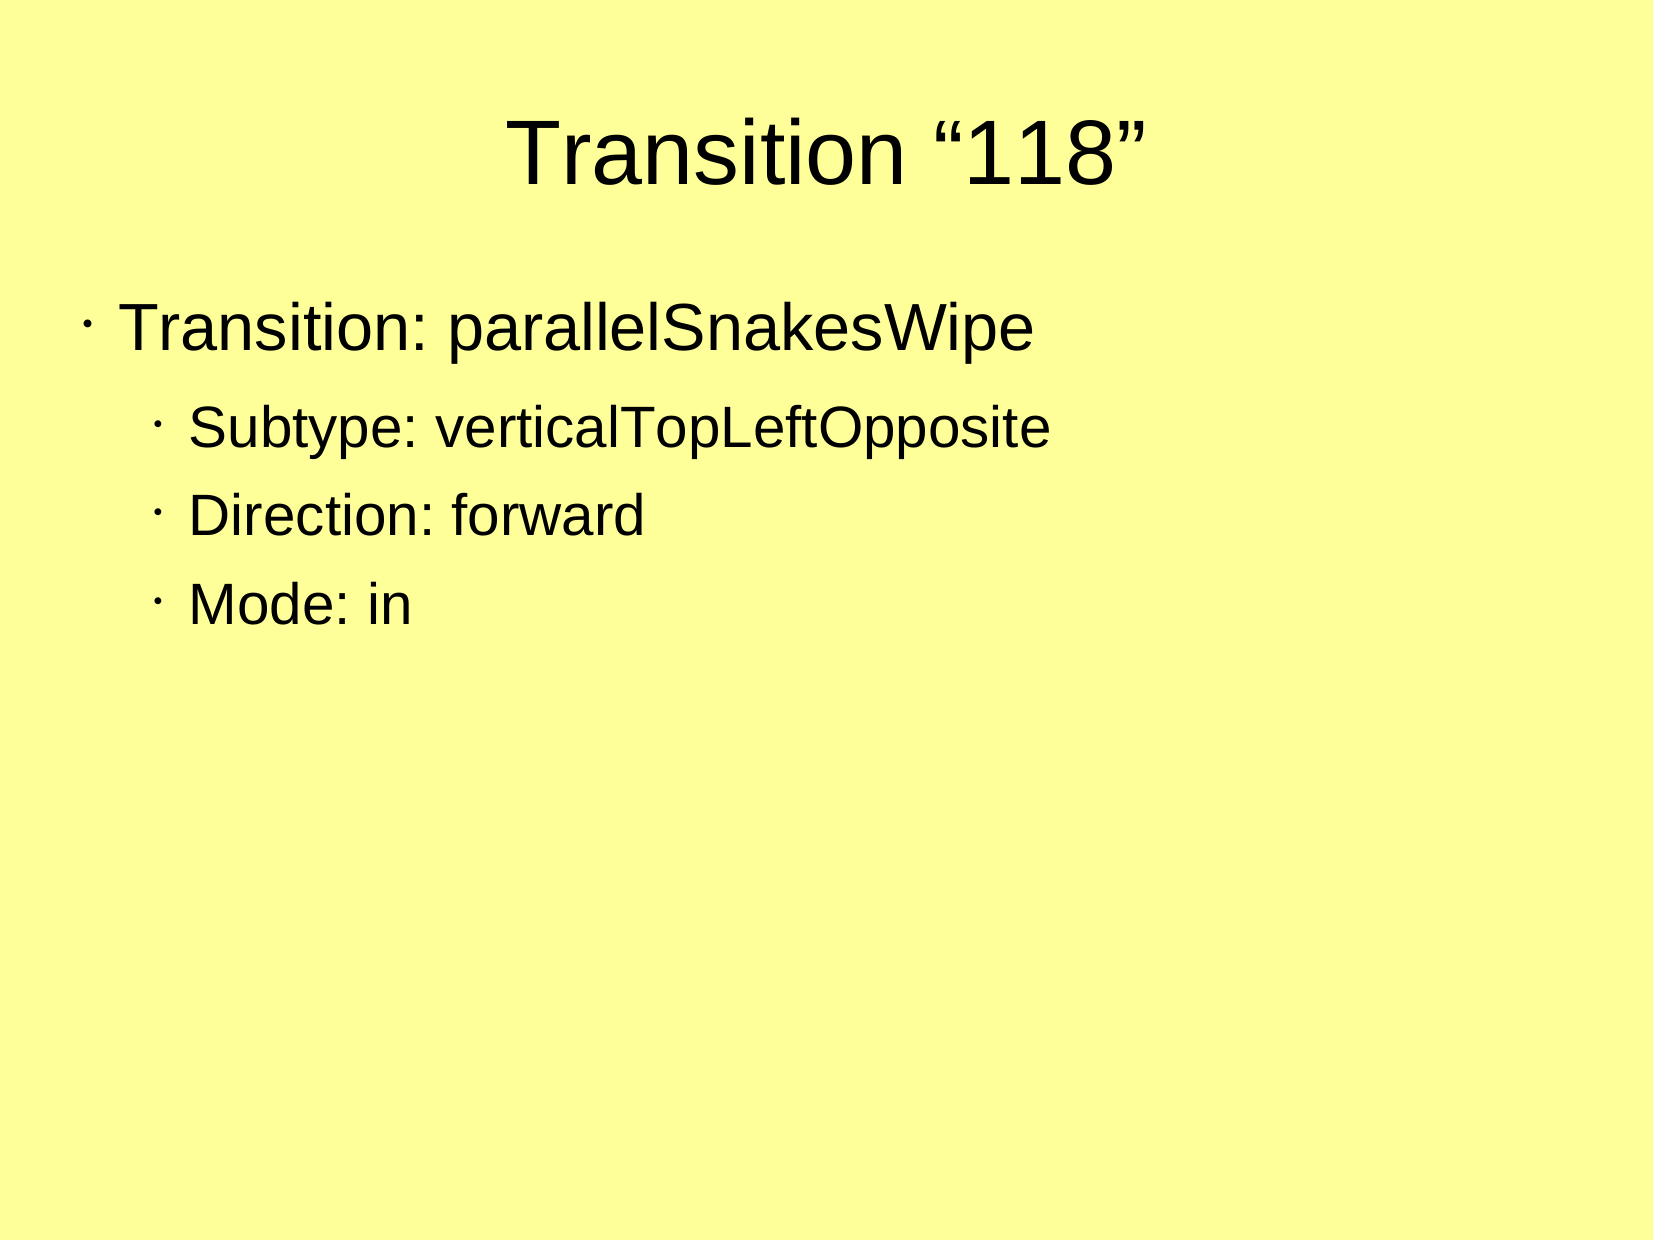

# Transition “118”
Transition: parallelSnakesWipe
Subtype: verticalTopLeftOpposite
Direction: forward
Mode: in